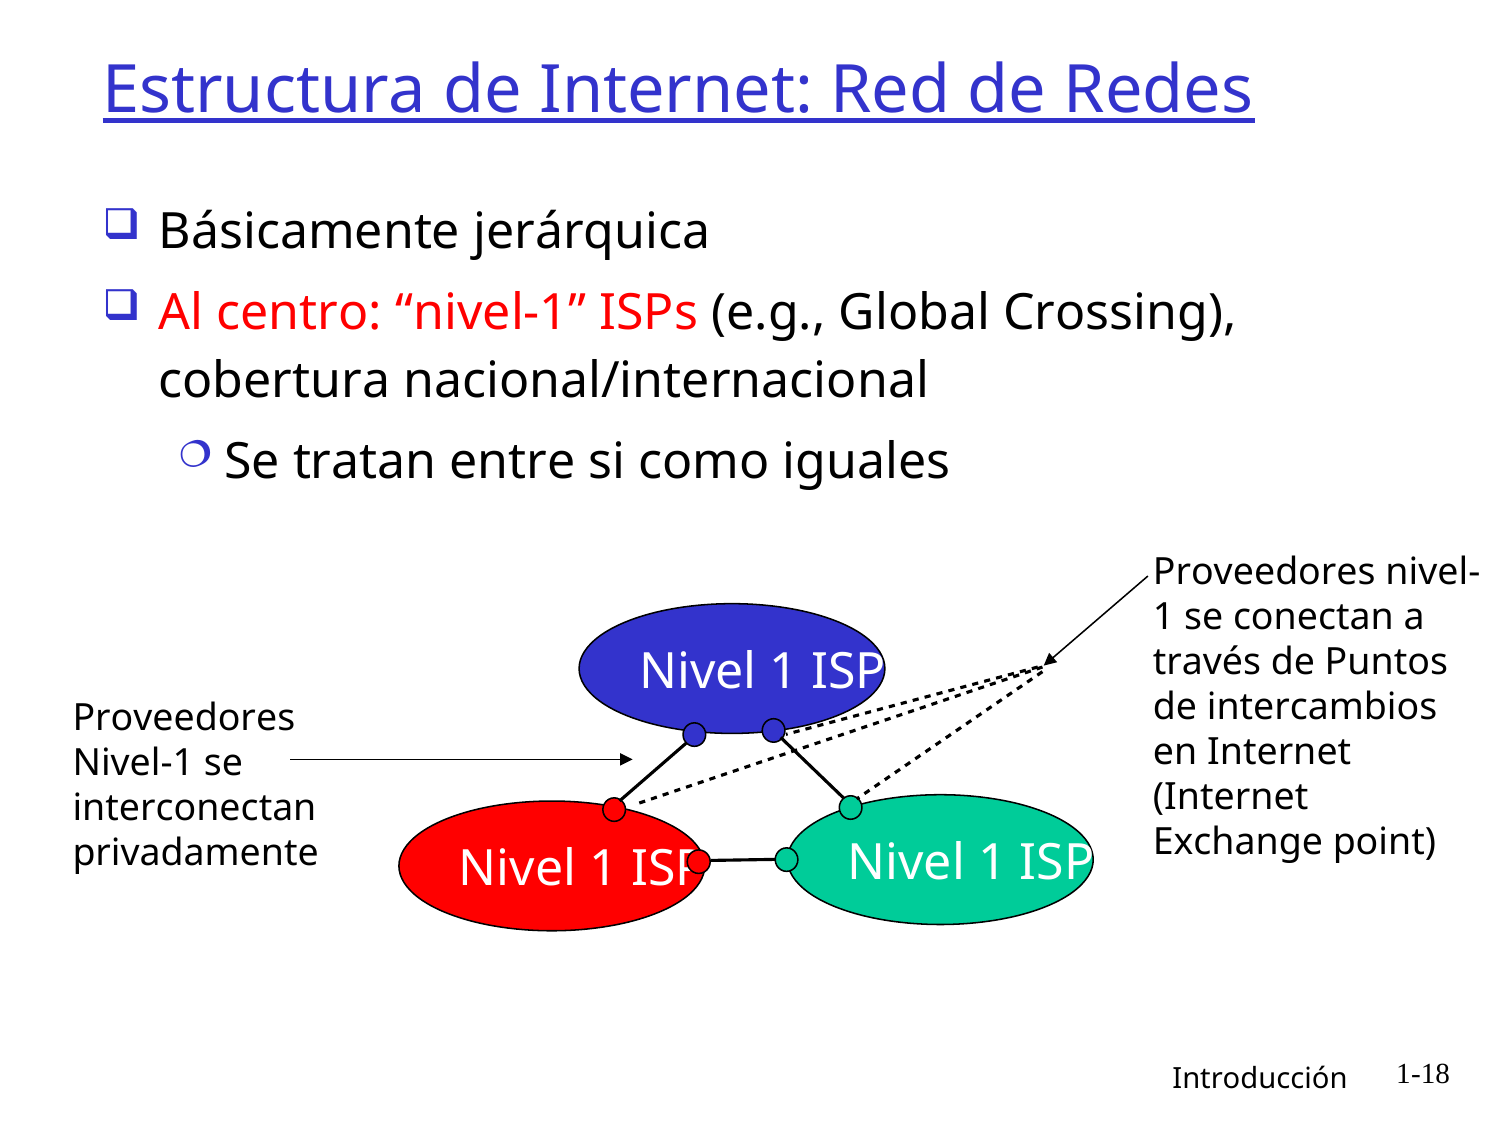

# Estructura de Internet: Red de Redes
Básicamente jerárquica
Al centro: “nivel-1” ISPs (e.g., Global Crossing), cobertura nacional/internacional
Se tratan entre si como iguales
Proveedores nivel-1 se conectan a través de Puntos de intercambios en Internet (Internet Exchange point)
Nivel 1 ISP
Proveedores Nivel-1 se interconectan privadamente
Nivel 1 ISP
Nivel 1 ISP
ELO322
Introducción
18